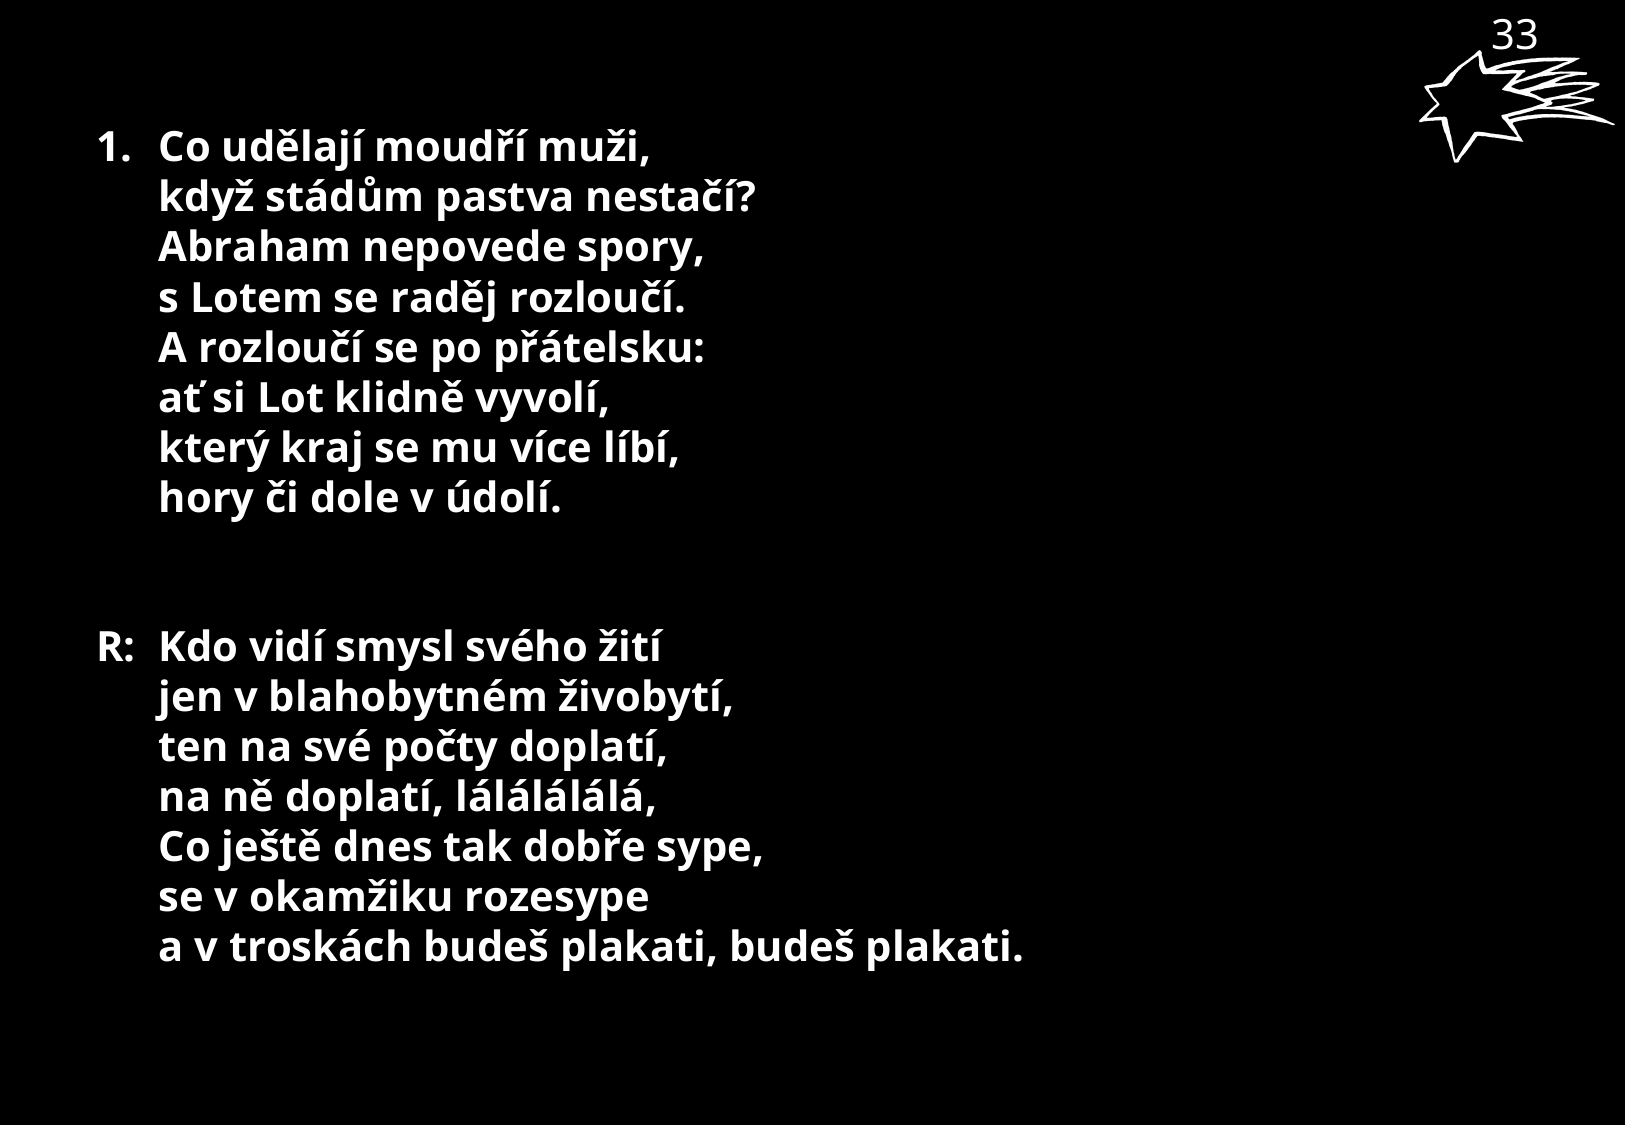

33
# Co udělají moudří muži, když stádům pastva nestačí? Abraham nepovede spory, s Lotem se raděj rozloučí. A rozloučí se po přátelsku: ať si Lot klidně vyvolí, který kraj se mu více líbí, hory či dole v údolí.
R: 	Kdo vidí smysl svého žití
jen v blahobytném živobytí,
ten na své počty doplatí,
na ně doplatí, lálálálálá,
Co ještě dnes tak dobře sype,
se v okamžiku rozesype
a v troskách budeš plakati, budeš plakati.